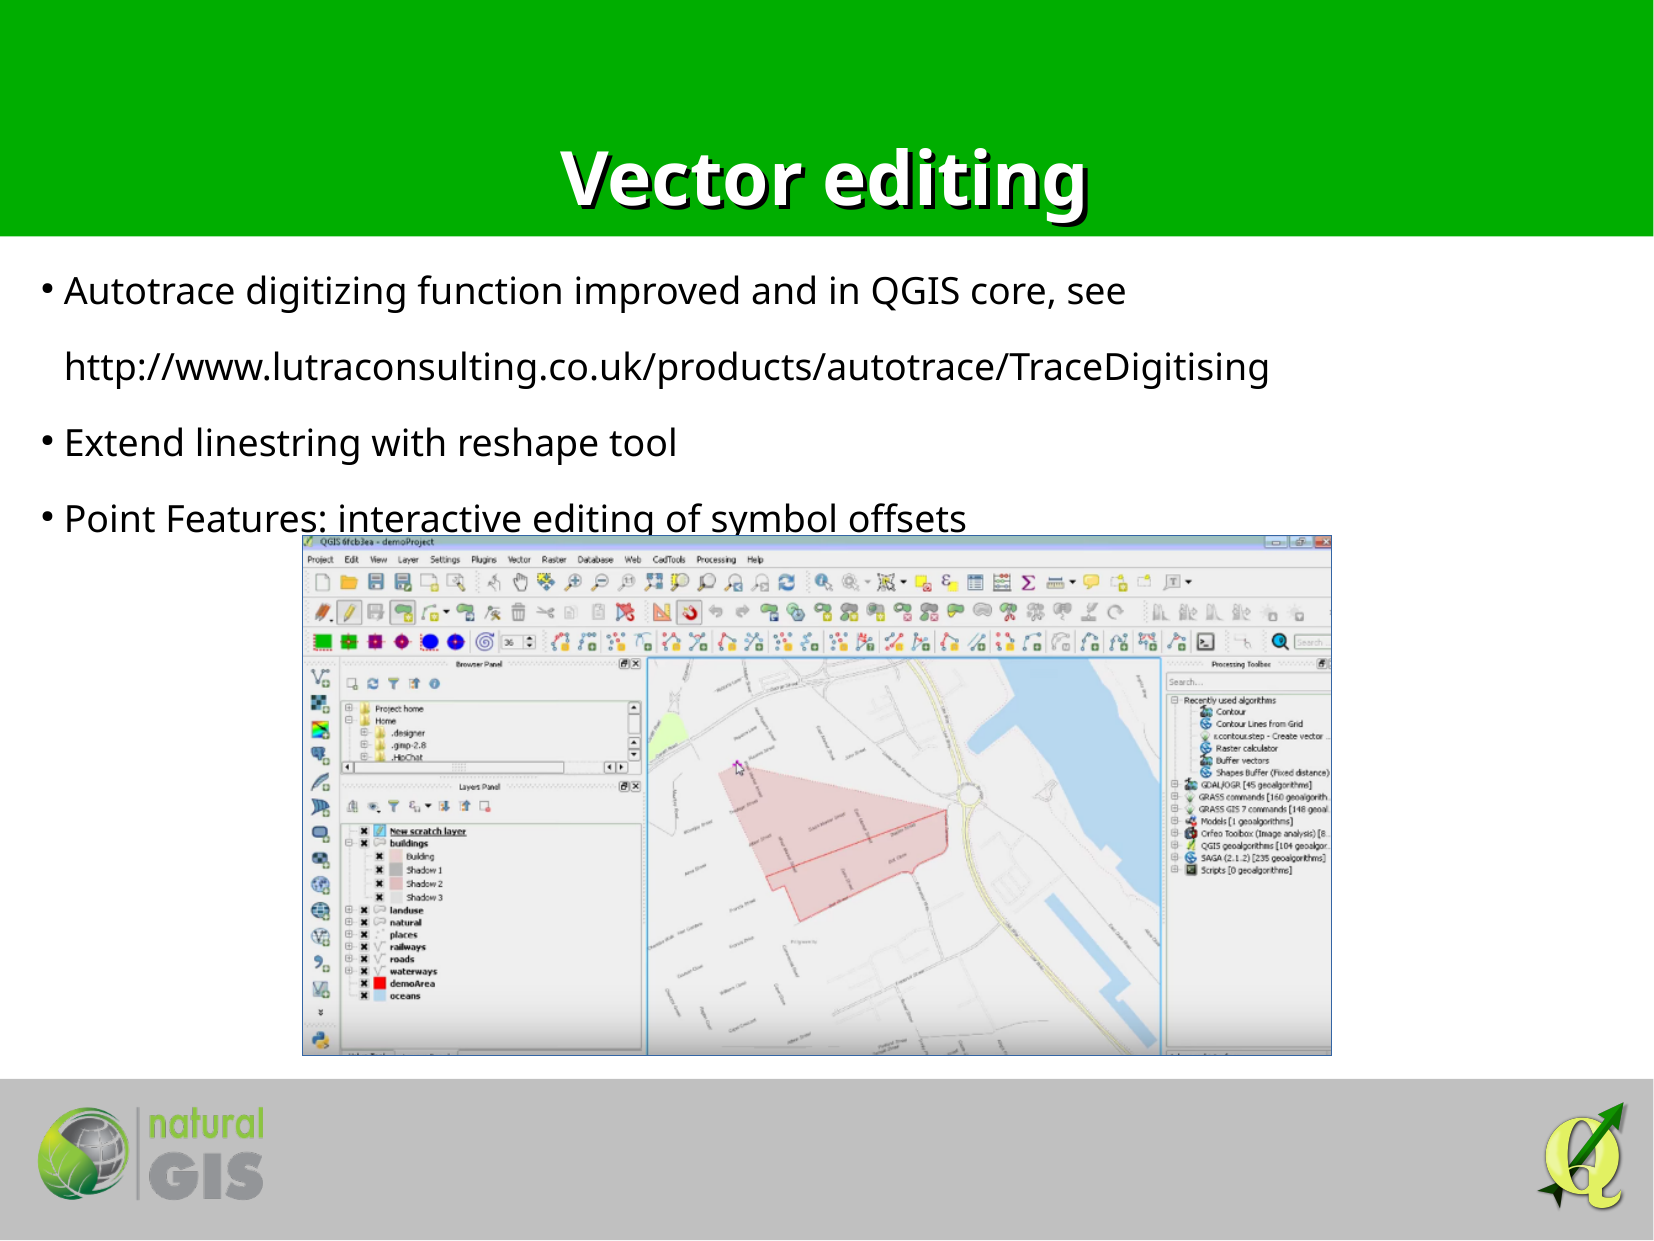

Vector editing
 Autotrace digitizing function improved and in QGIS core, see
 http://www.lutraconsulting.co.uk/products/autotrace/TraceDigitising
 Extend linestring with reshape tool
 Point Features: interactive editing of symbol offsets